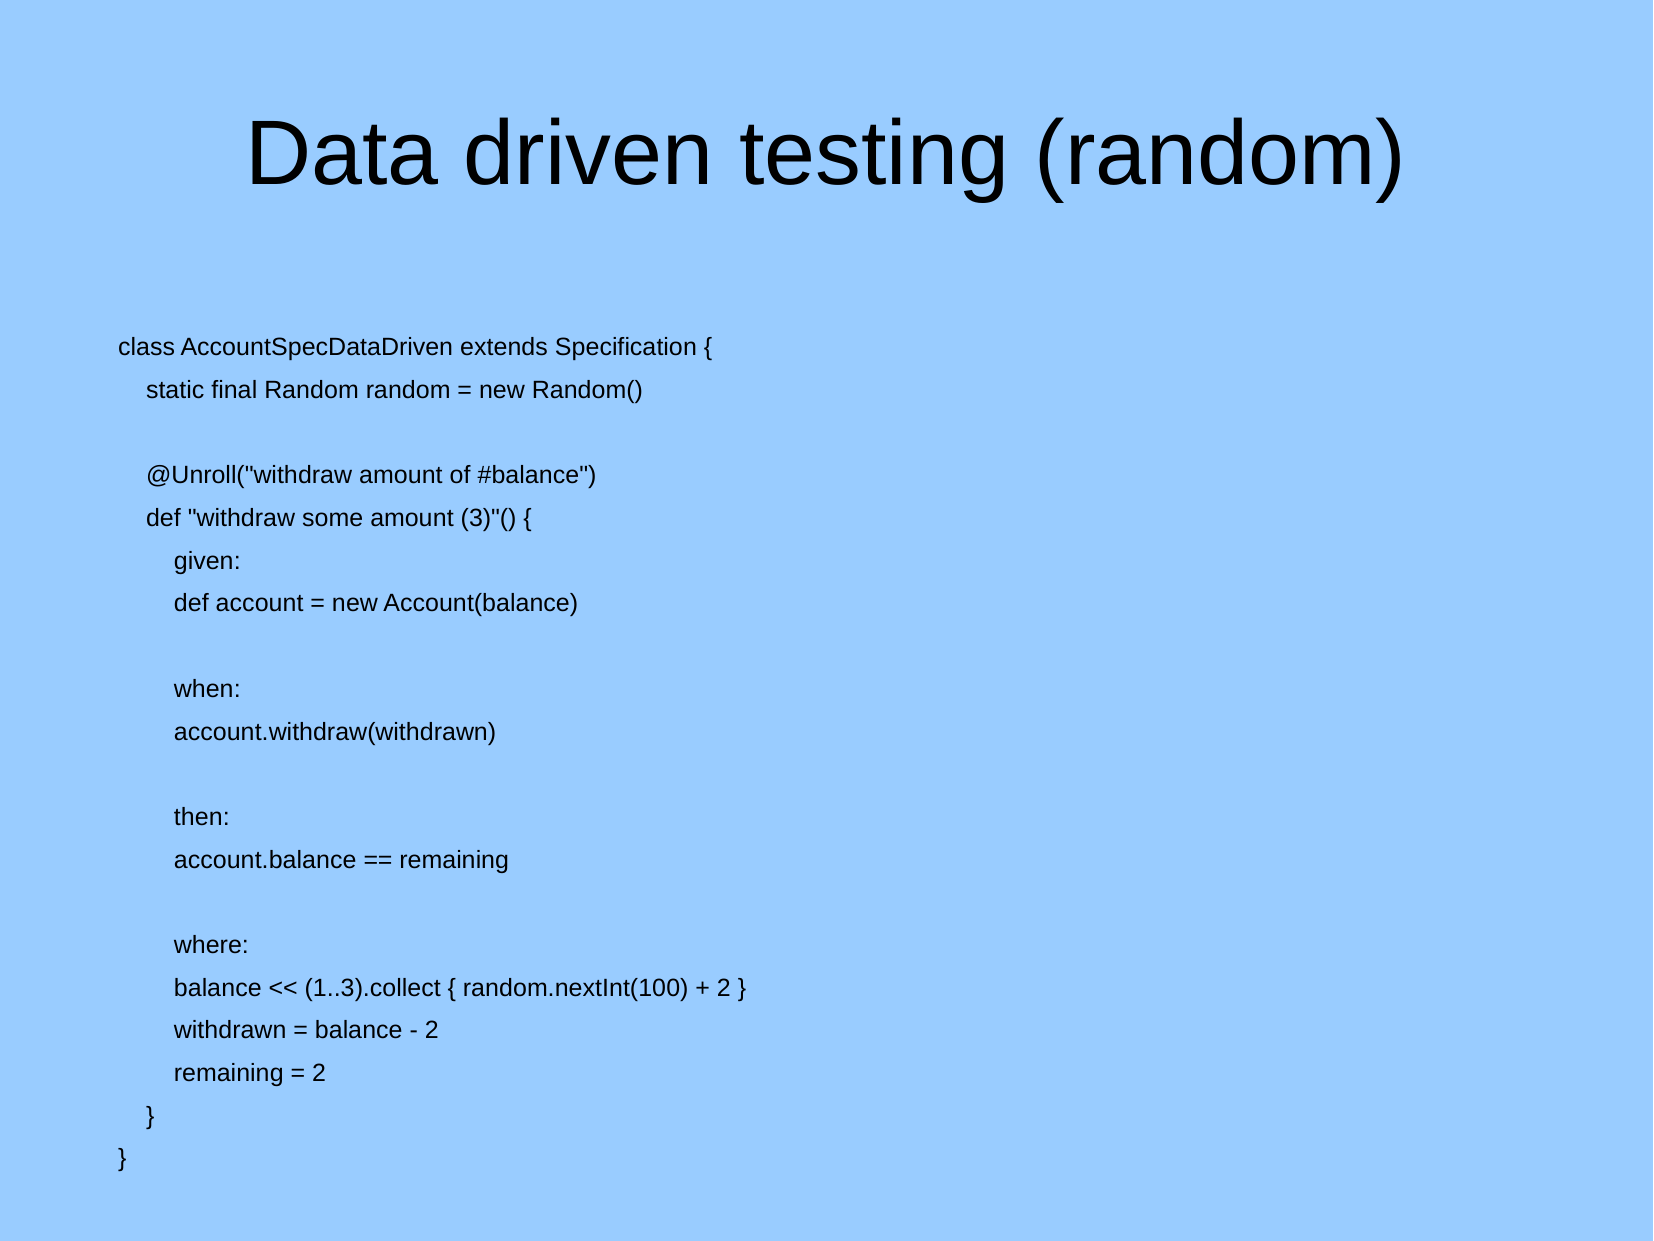

# Data driven testing (random)
class AccountSpecDataDriven extends Specification {
 static final Random random = new Random()
 @Unroll("withdraw amount of #balance")
 def "withdraw some amount (3)"() {
 given:
 def account = new Account(balance)
 when:
 account.withdraw(withdrawn)
 then:
 account.balance == remaining
 where:
 balance << (1..3).collect { random.nextInt(100) + 2 }
 withdrawn = balance - 2
 remaining = 2
 }
}